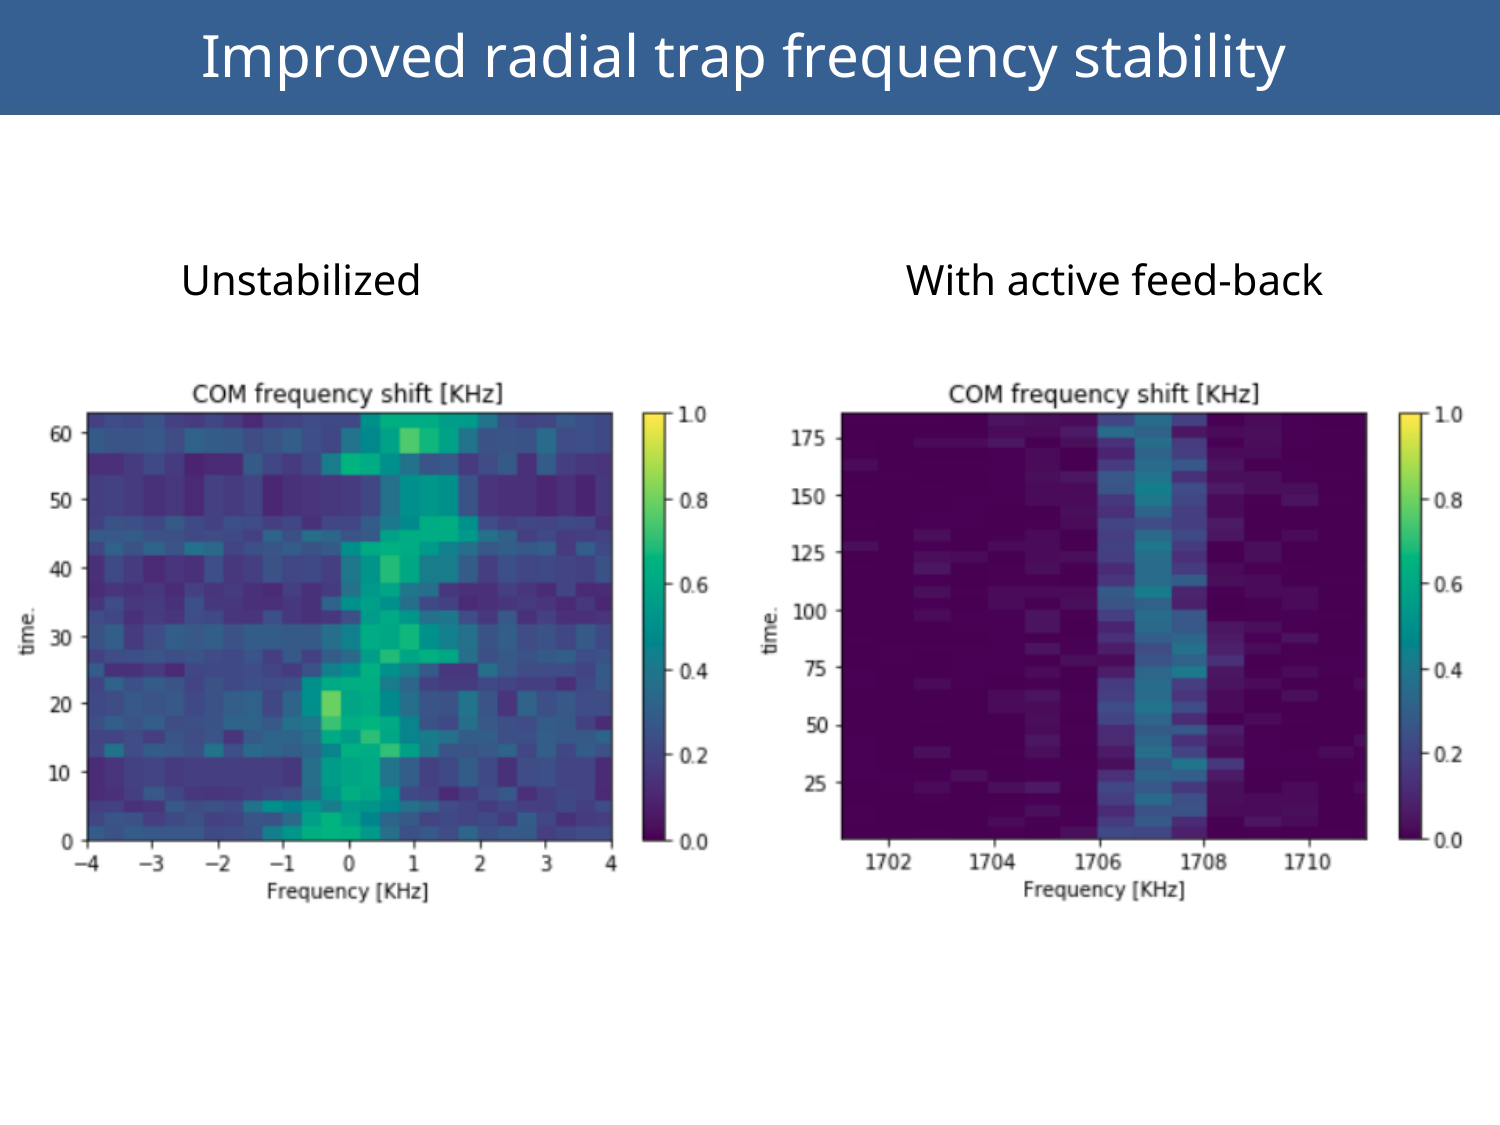

Improved radial trap frequency stability
Unstabilized
With active feed-back